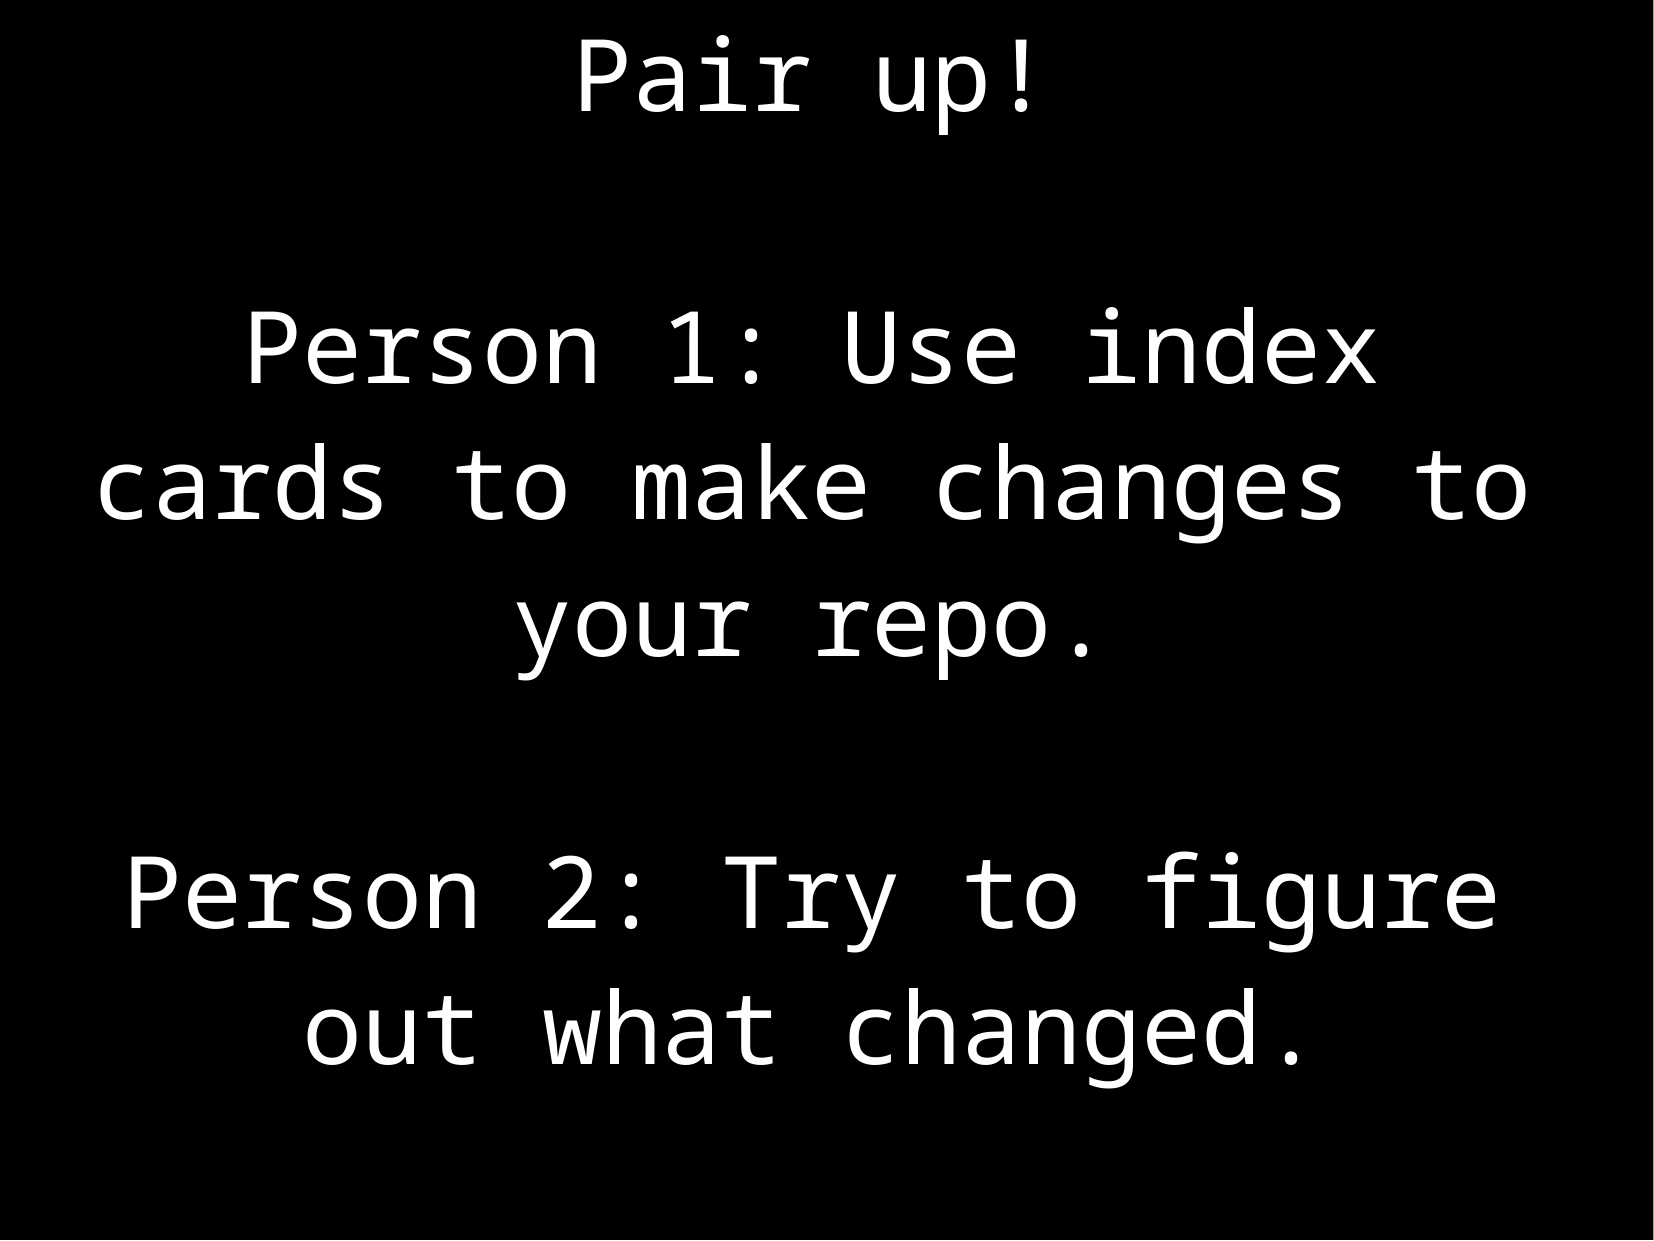

# Pair up!
Person 1: Use index cards to make changes to your repo.
Person 2: Try to figure out what changed.